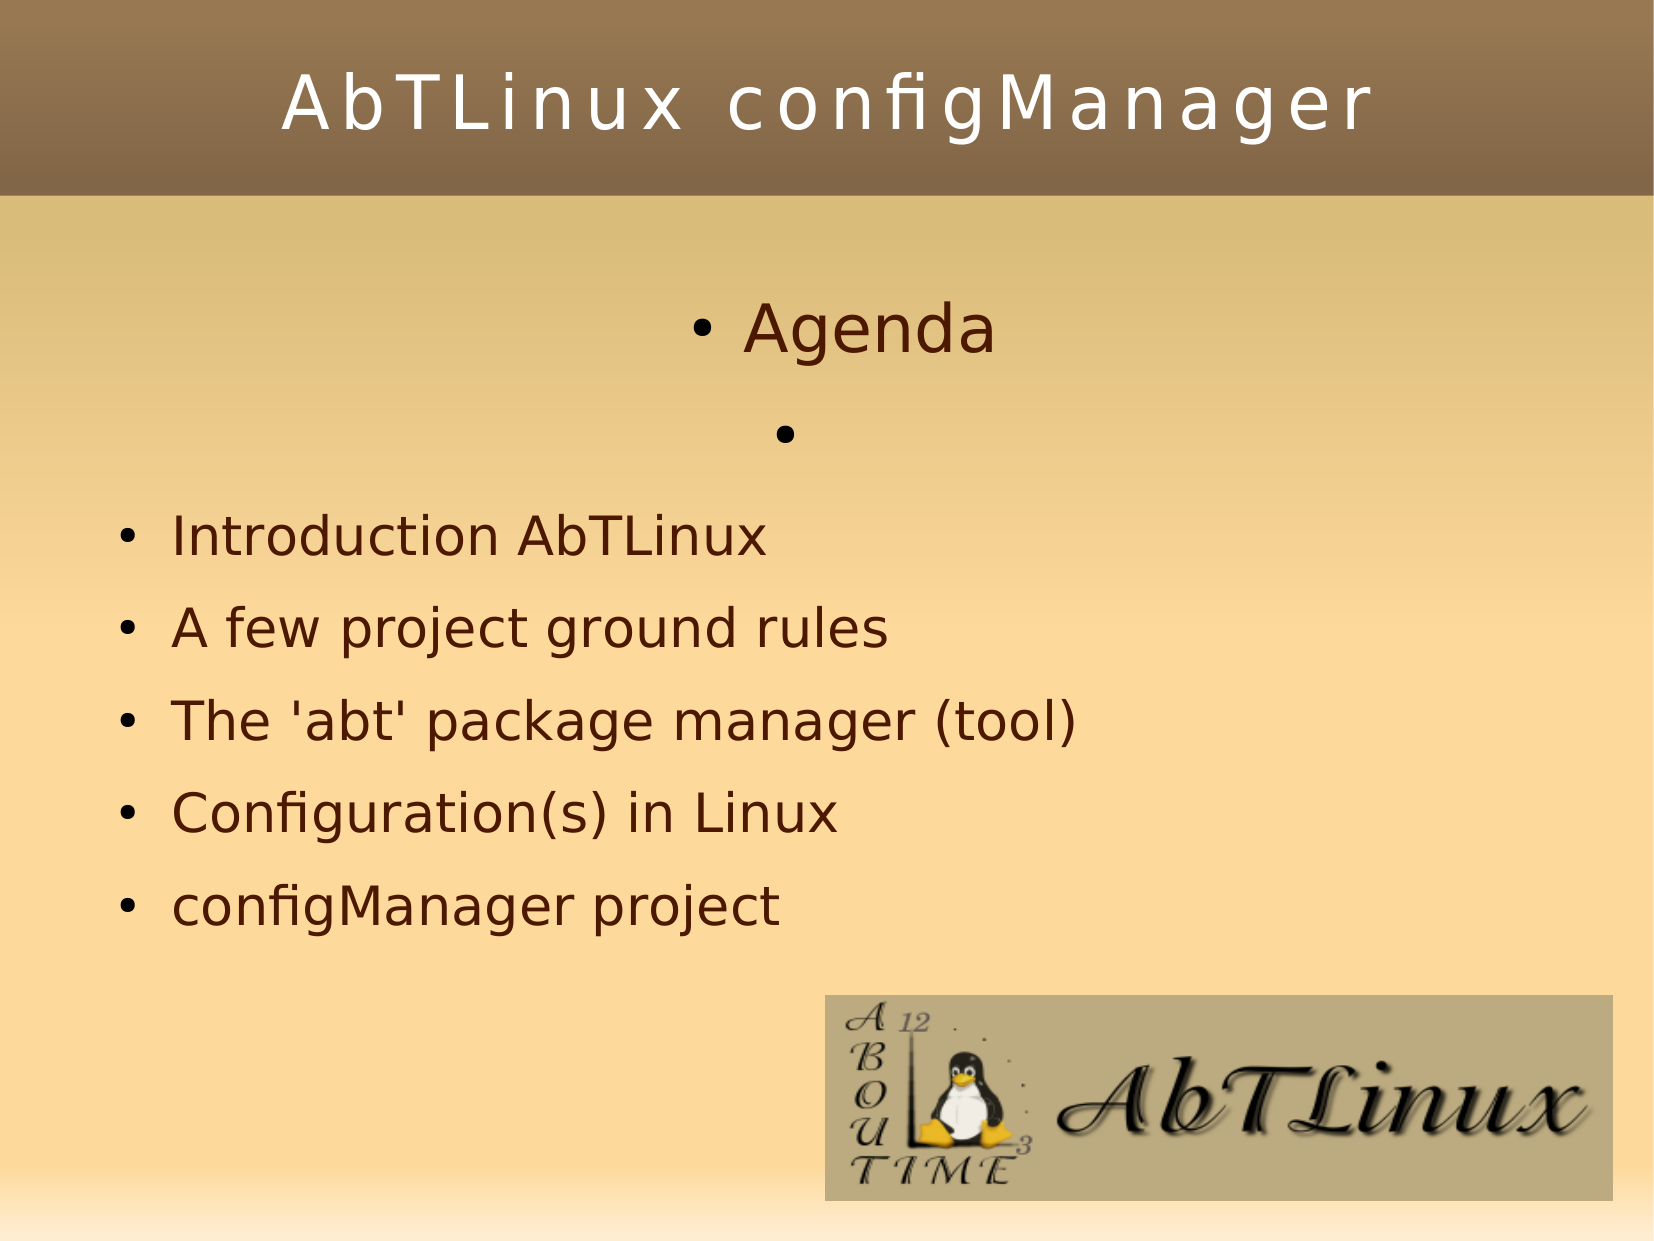

# AbTLinux configManager
Agenda
Introduction AbTLinux
A few project ground rules
The 'abt' package manager (tool)
Configuration(s) in Linux
configManager project